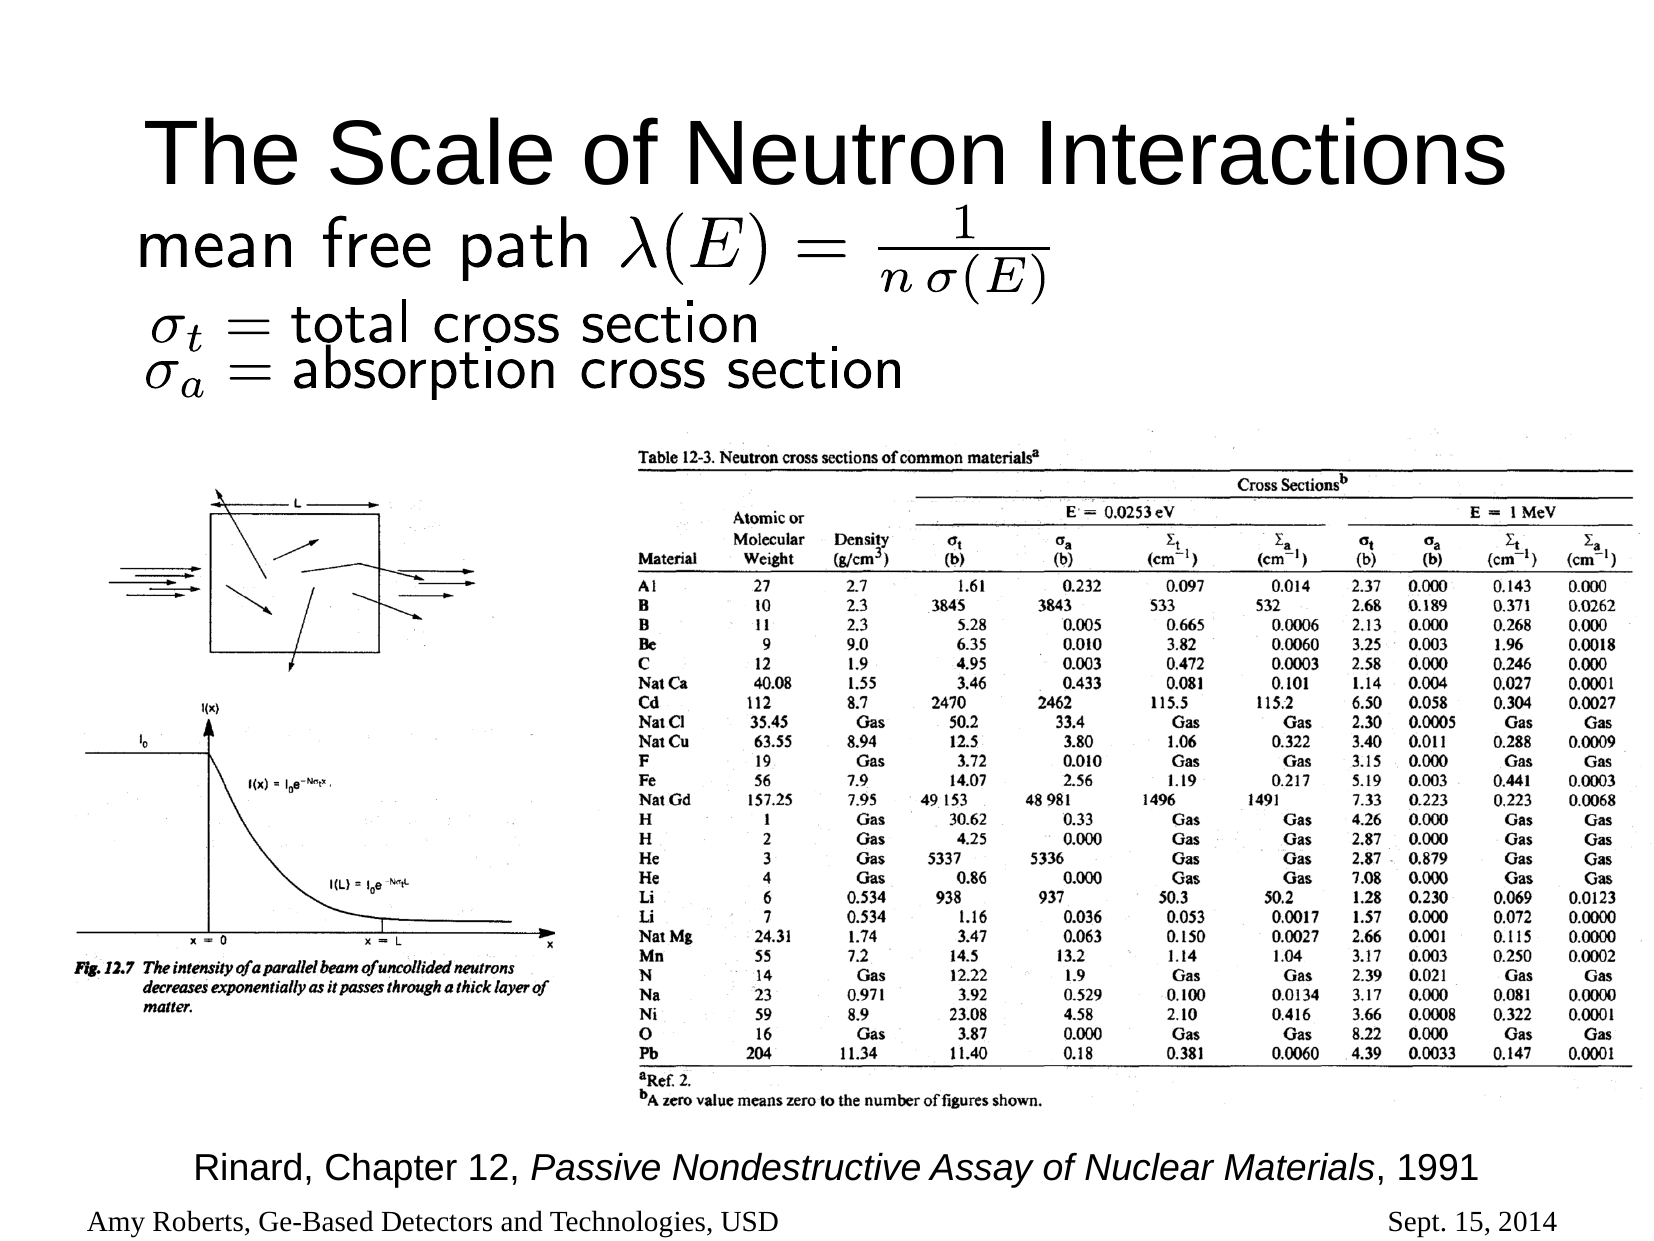

# The Scale of Neutron Interactions
Rinard, Chapter 12, Passive Nondestructive Assay of Nuclear Materials, 1991